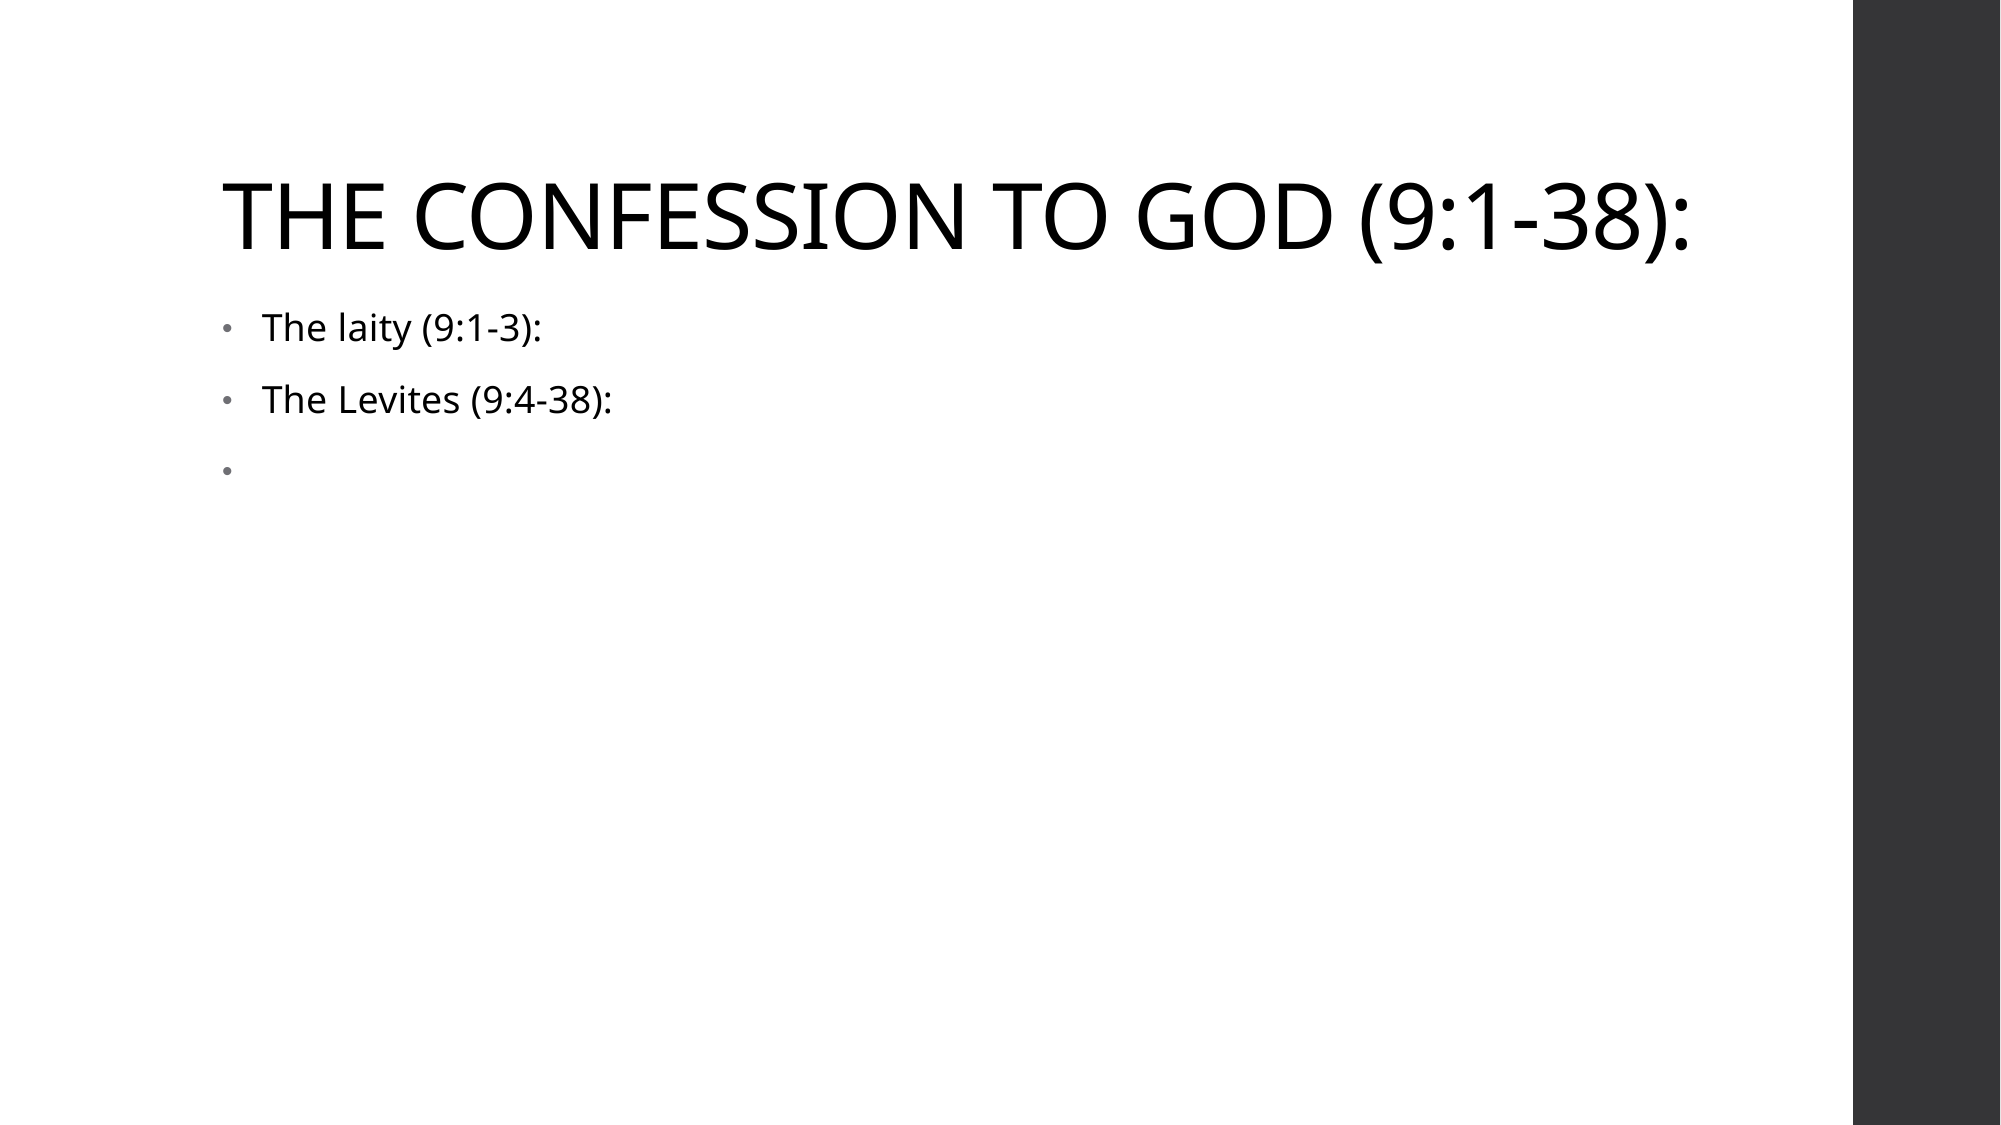

# THE CONFESSION TO GOD (9:1-38):
 The laity (9:1-3):
 The Levites (9:4-38):